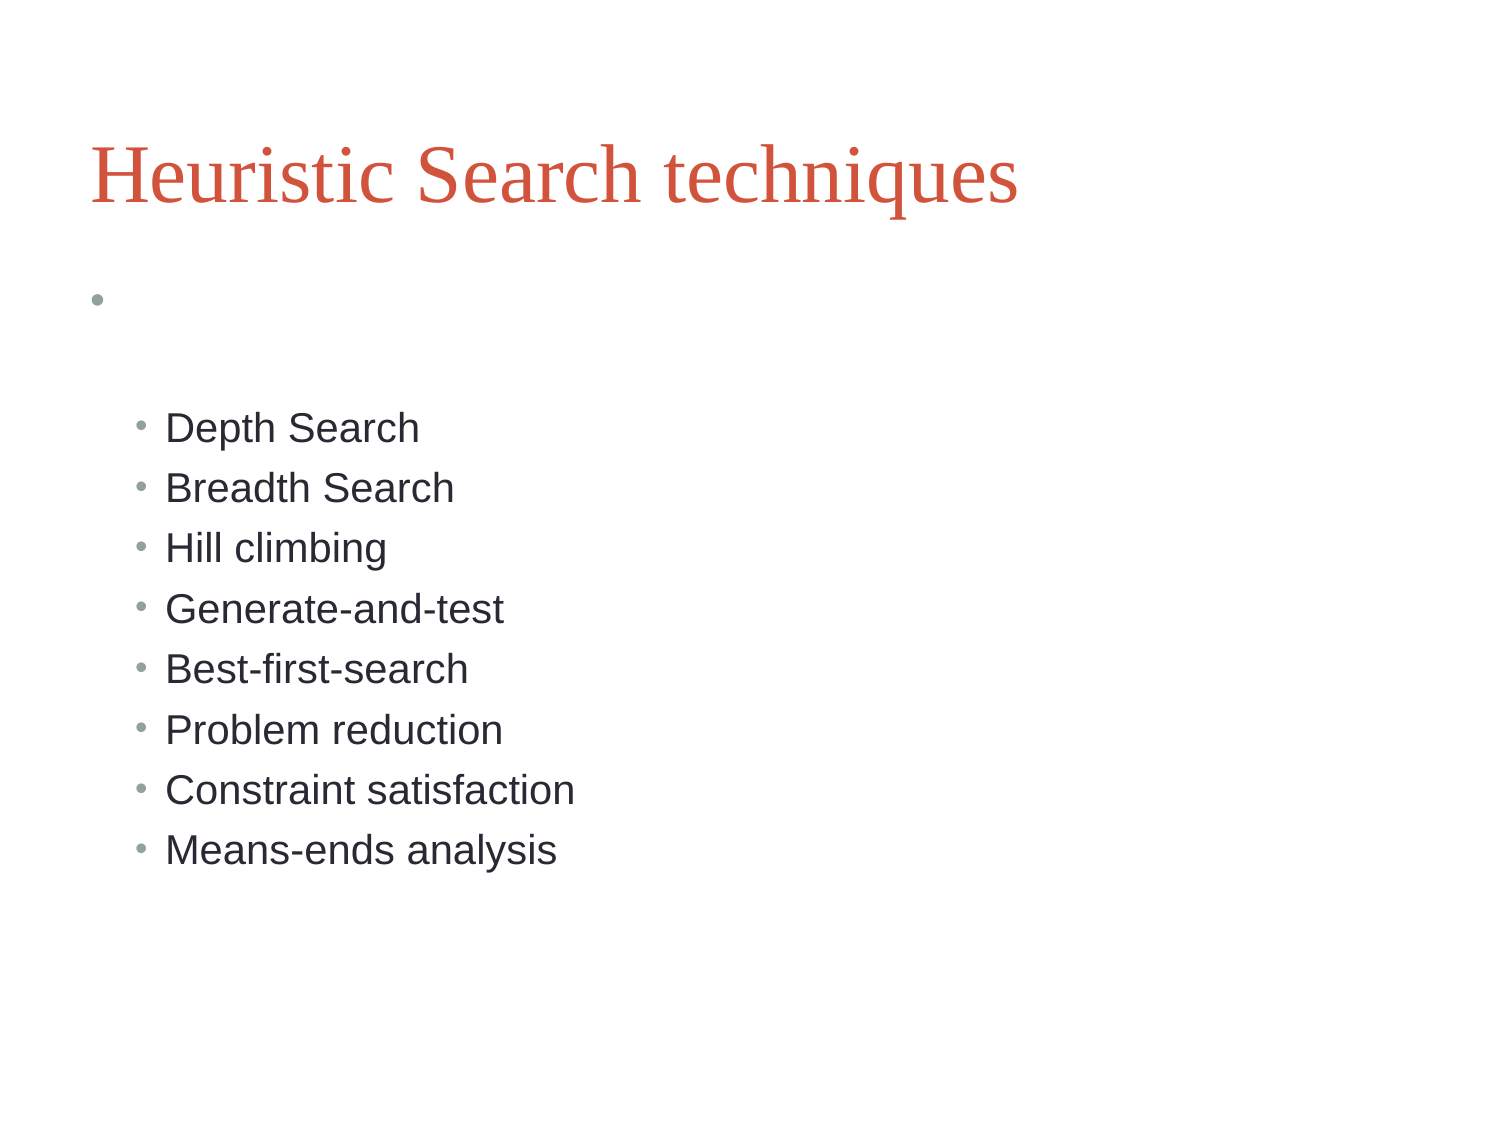

Heuristic Search techniques
There are a number of methods used in Heuristic Search techniques
Depth Search
Breadth Search
Hill climbing
Generate-and-test
Best-first-search
Problem reduction
Constraint satisfaction
Means-ends analysis